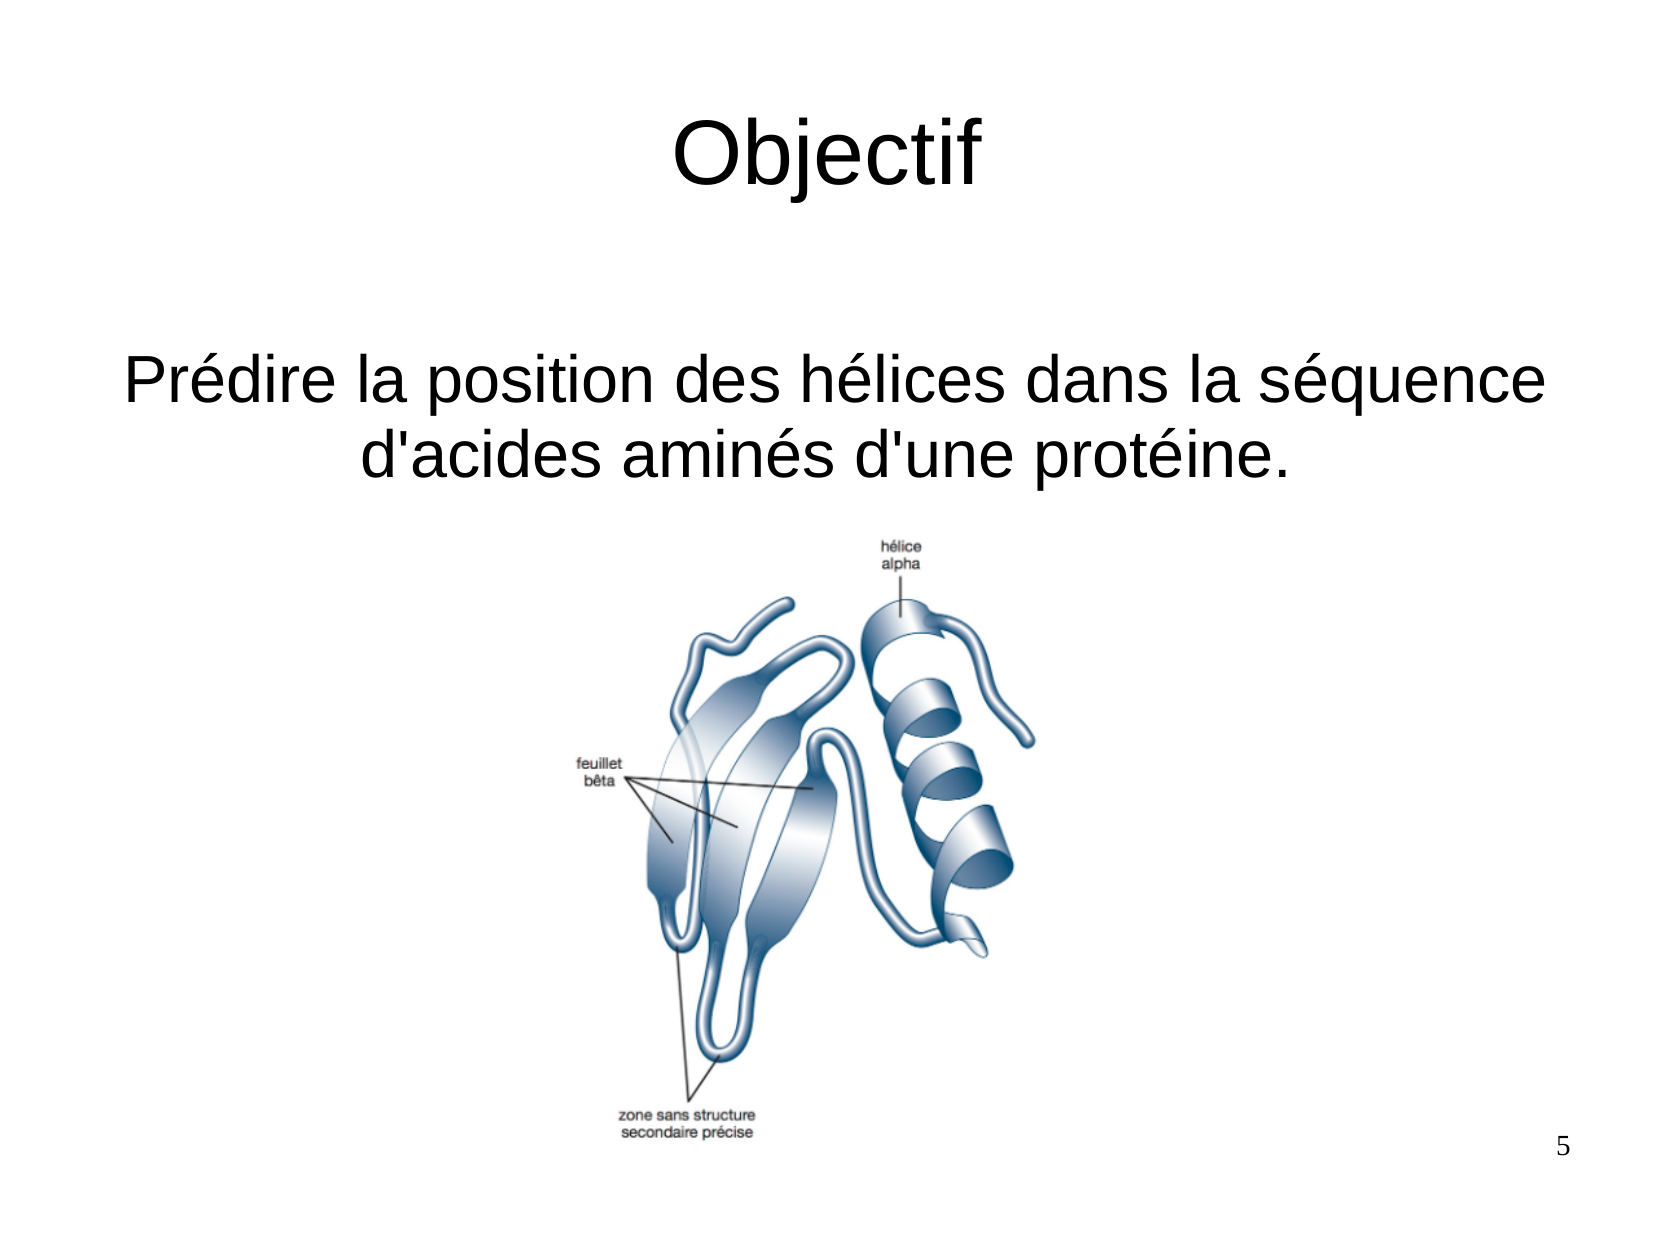

# Objectif
 Prédire la position des hélices dans la séquence d'acides aminés d'une protéine.
5